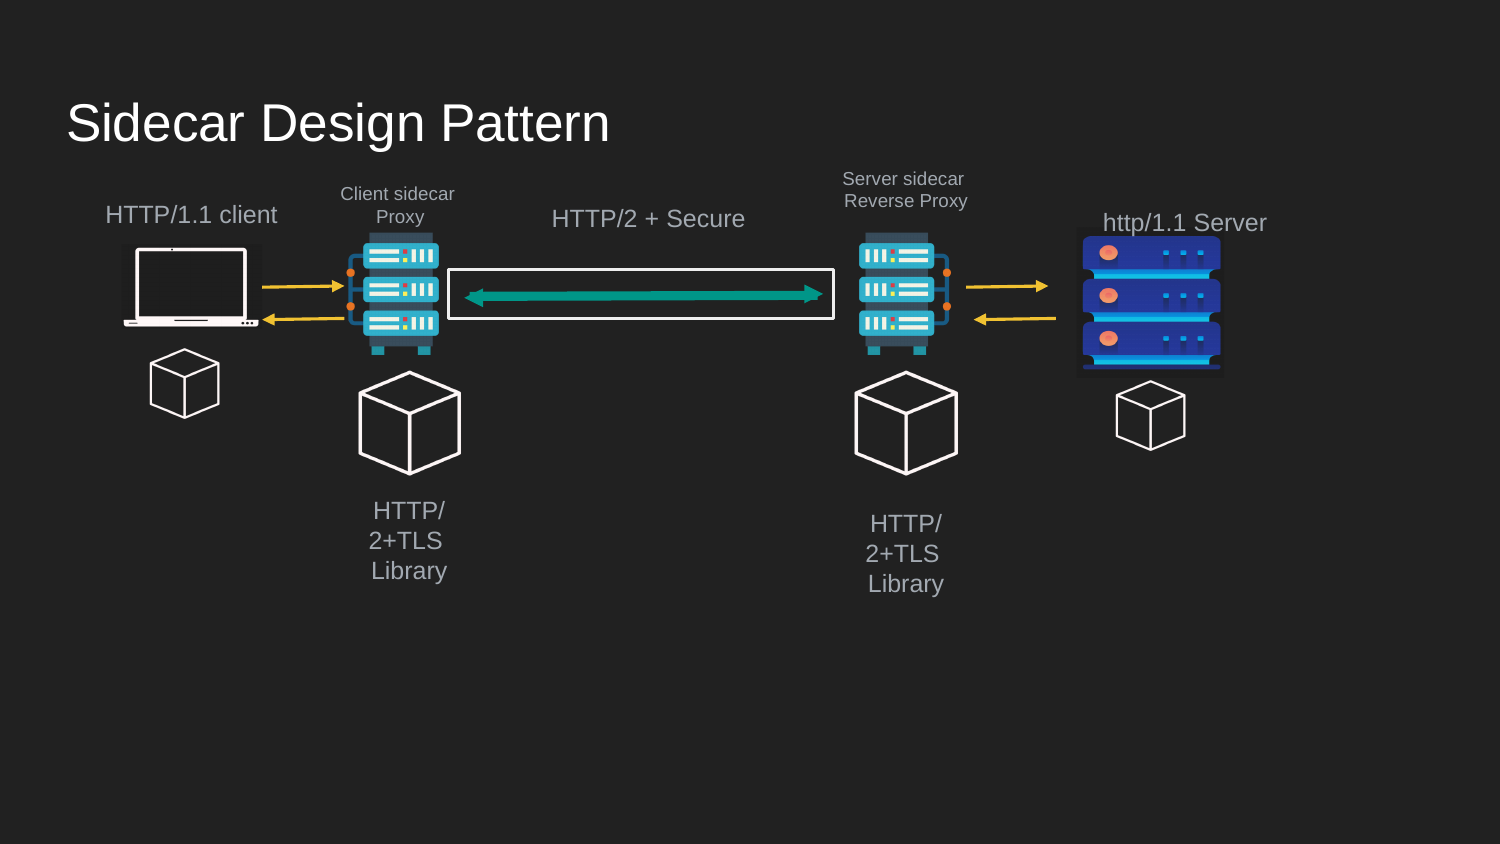

# Sidecar Design Pattern
Server sidecar
Reverse Proxy
Client sidecar
Proxy
HTTP/1.1 client
HTTP/2 + Secure
http/1.1 Server
HTTP/2+TLS
Library
HTTP/2+TLS
Library